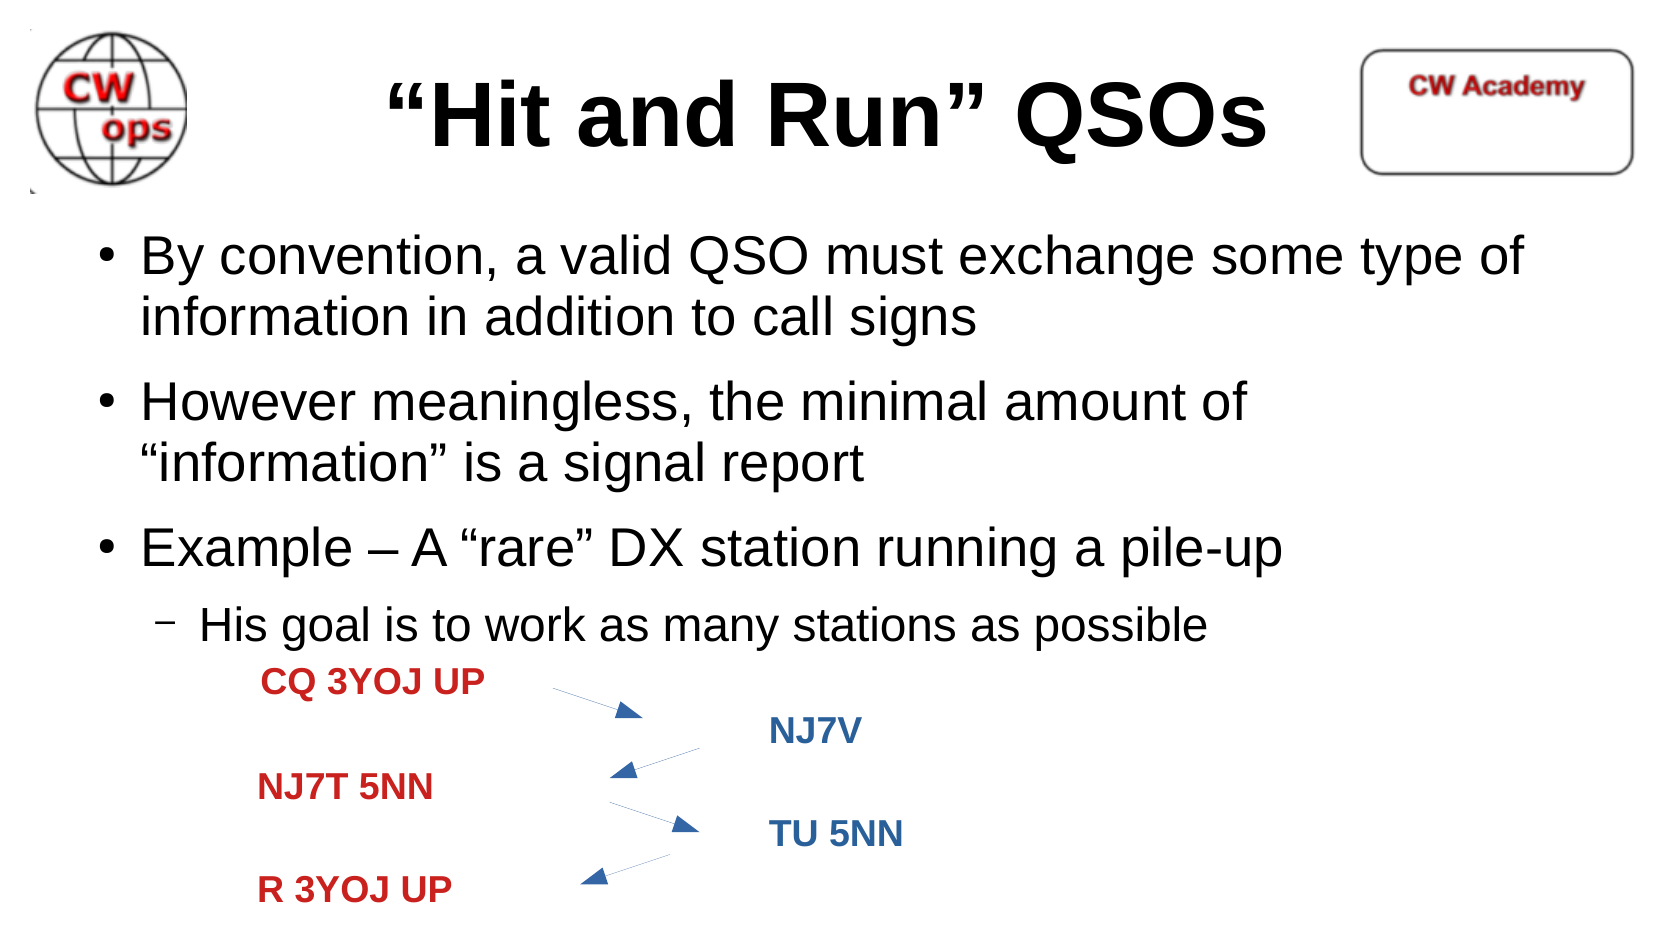

# “Hit and Run” QSOs
By convention, a valid QSO must exchange some type of information in addition to call signs
However meaningless, the minimal amount of “information” is a signal report
Example – A “rare” DX station running a pile-up
His goal is to work as many stations as possible
	CQ 3YOJ UP
 NJ7V
NJ7T 5NN
 TU 5NN
R 3YOJ UP